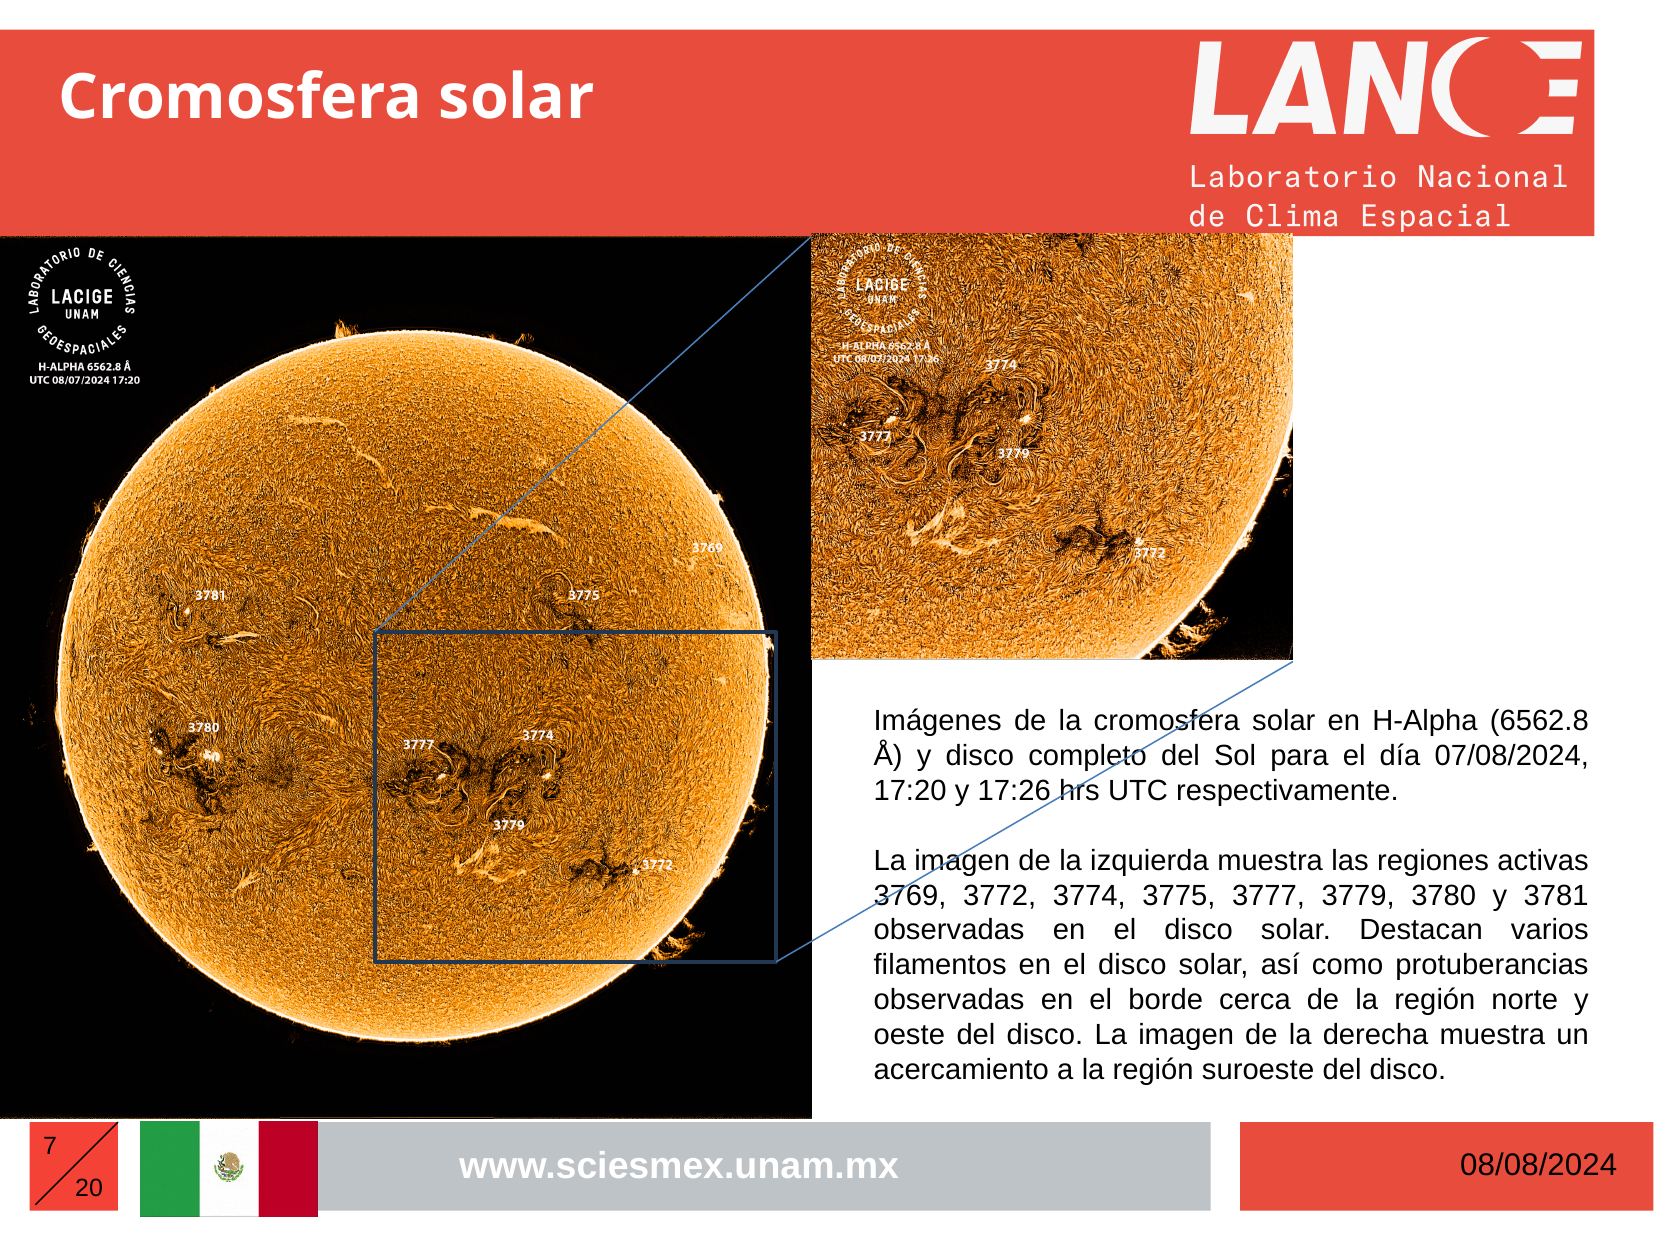

Cromosfera solar
Imágenes de la cromosfera solar en H-Alpha (6562.8 Å) y disco completo del Sol para el día 07/08/2024, 17:20 y 17:26 hrs UTC respectivamente.
La imagen de la izquierda muestra las regiones activas 3769, 3772, 3774, 3775, 3777, 3779, 3780 y 3781 observadas en el disco solar. Destacan varios filamentos en el disco solar, así como protuberancias observadas en el borde cerca de la región norte y oeste del disco. La imagen de la derecha muestra un acercamiento a la región suroeste del disco.
www.sciesmex.unam.mx
08/08/2024
20